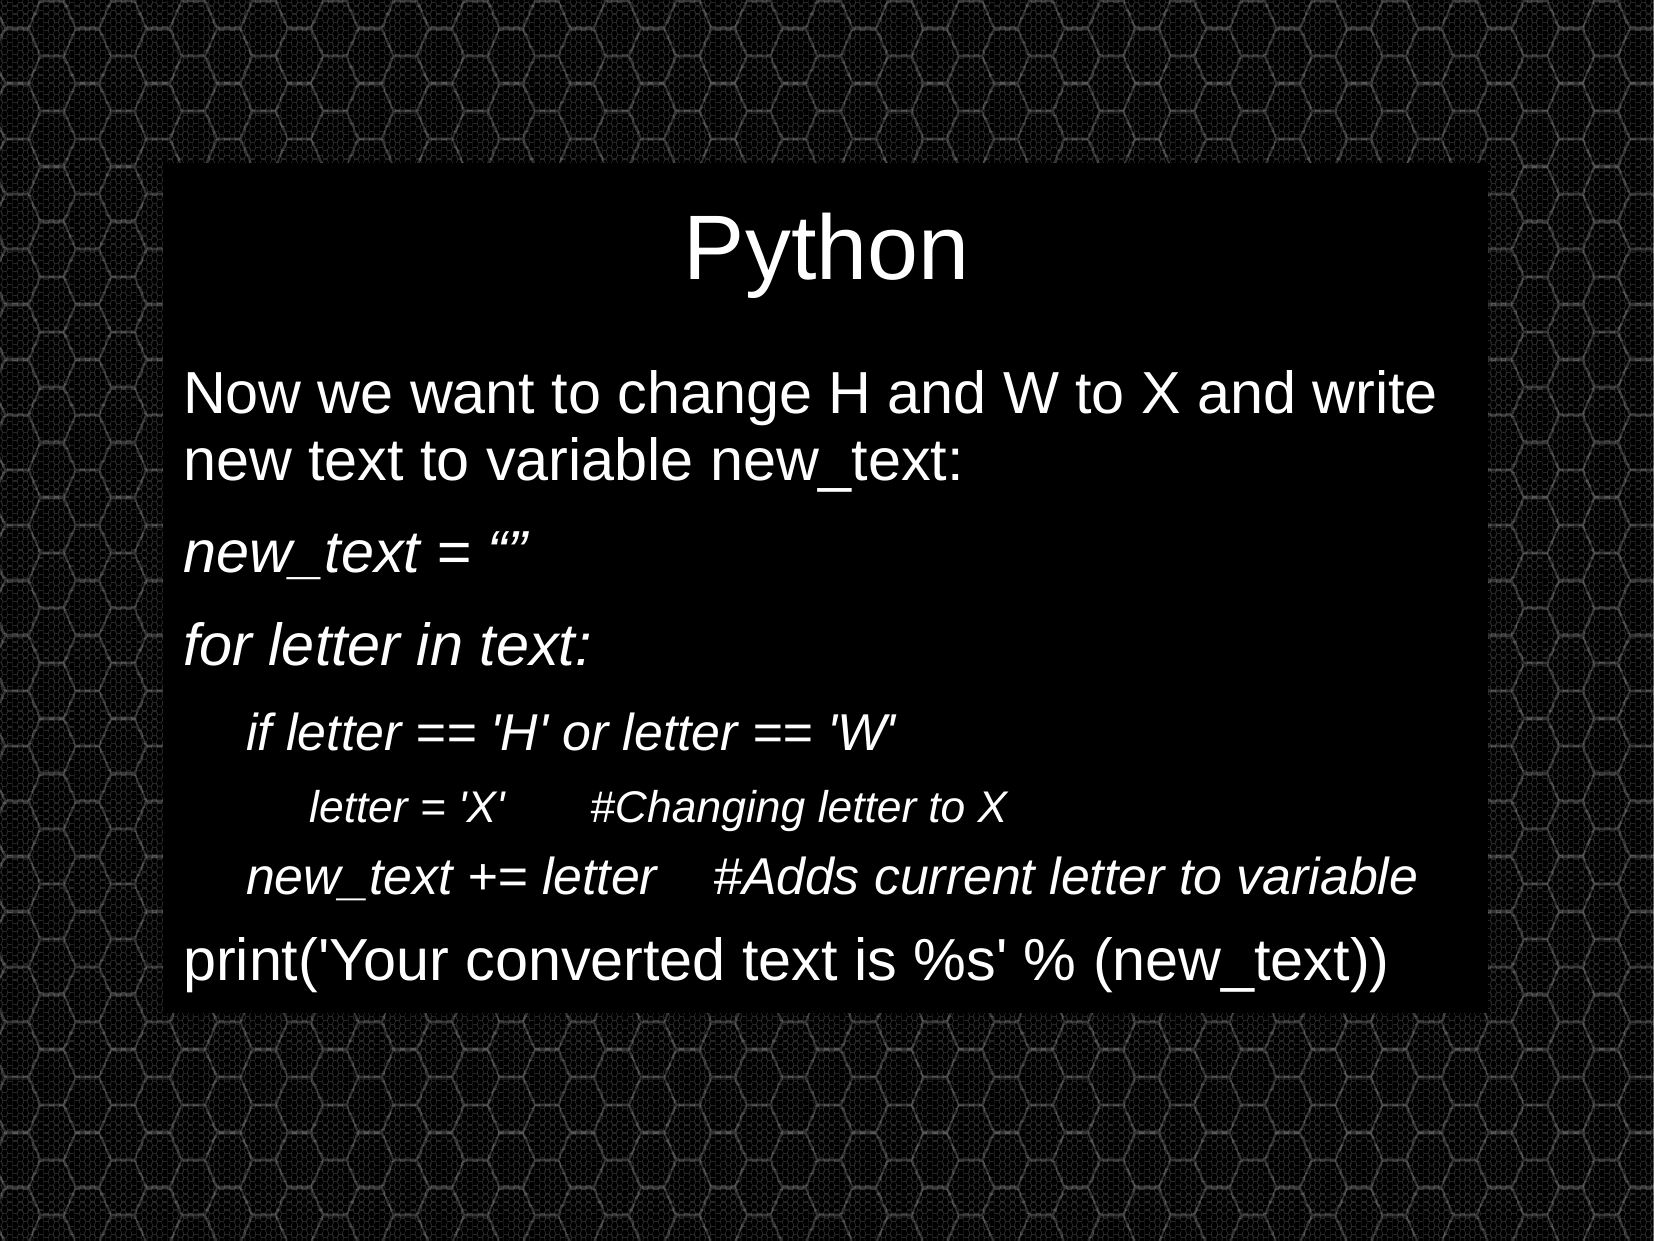

# Python
Now we want to change H and W to X and write new text to variable new_text:
new_text = “”
for letter in text:
if letter == 'H' or letter == 'W'
letter = 'X' #Changing letter to X
new_text += letter		#Adds current letter to variable
print('Your converted text is %s' % (new_text))